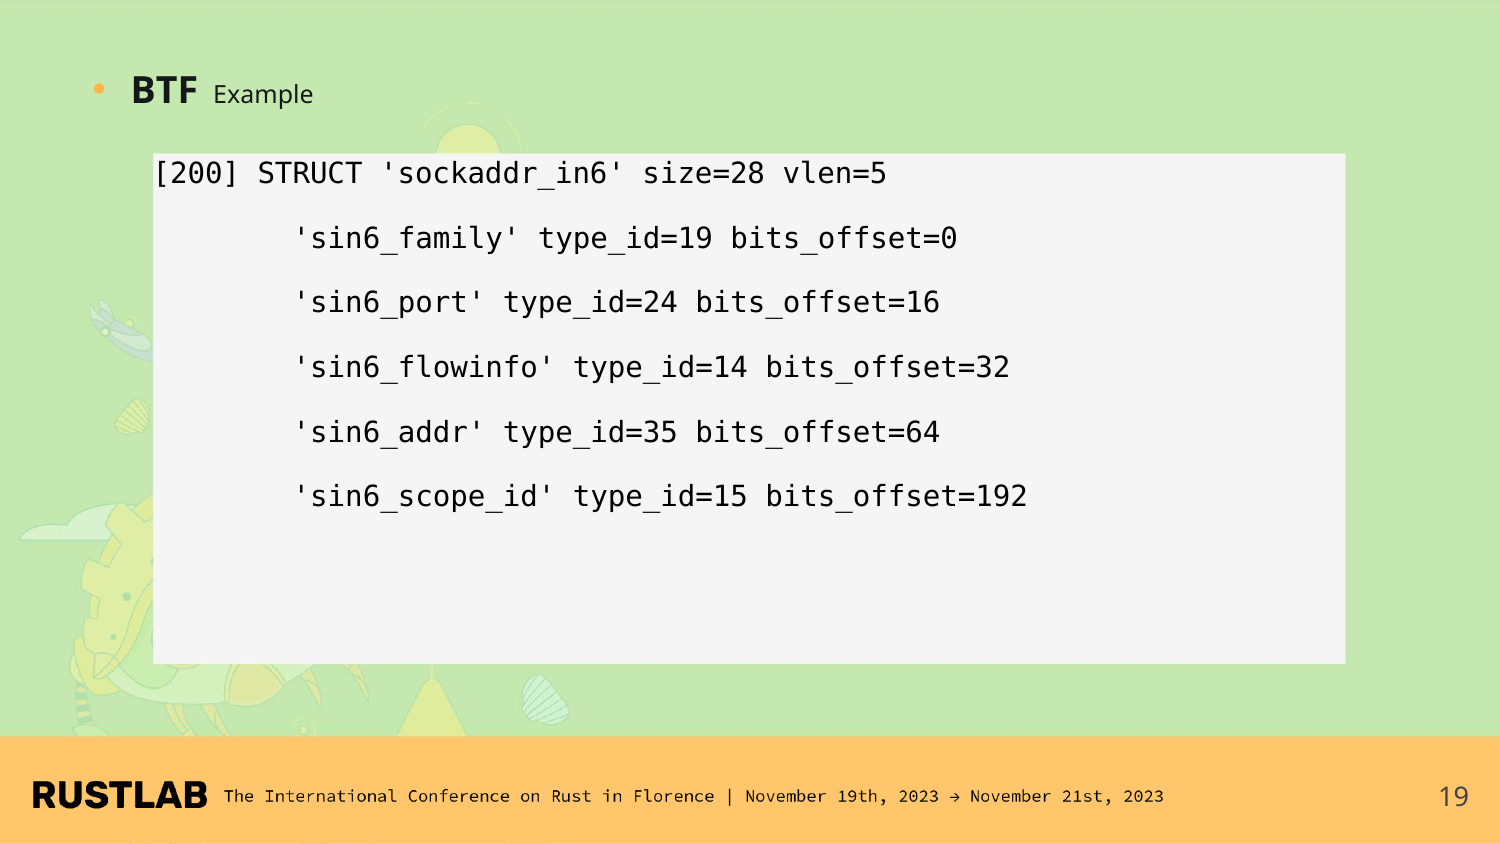

BTF Example
# [200] STRUCT 'sockaddr_in6' size=28 vlen=5
 'sin6_family' type_id=19 bits_offset=0
 'sin6_port' type_id=24 bits_offset=16
 'sin6_flowinfo' type_id=14 bits_offset=32
 'sin6_addr' type_id=35 bits_offset=64
 'sin6_scope_id' type_id=15 bits_offset=192